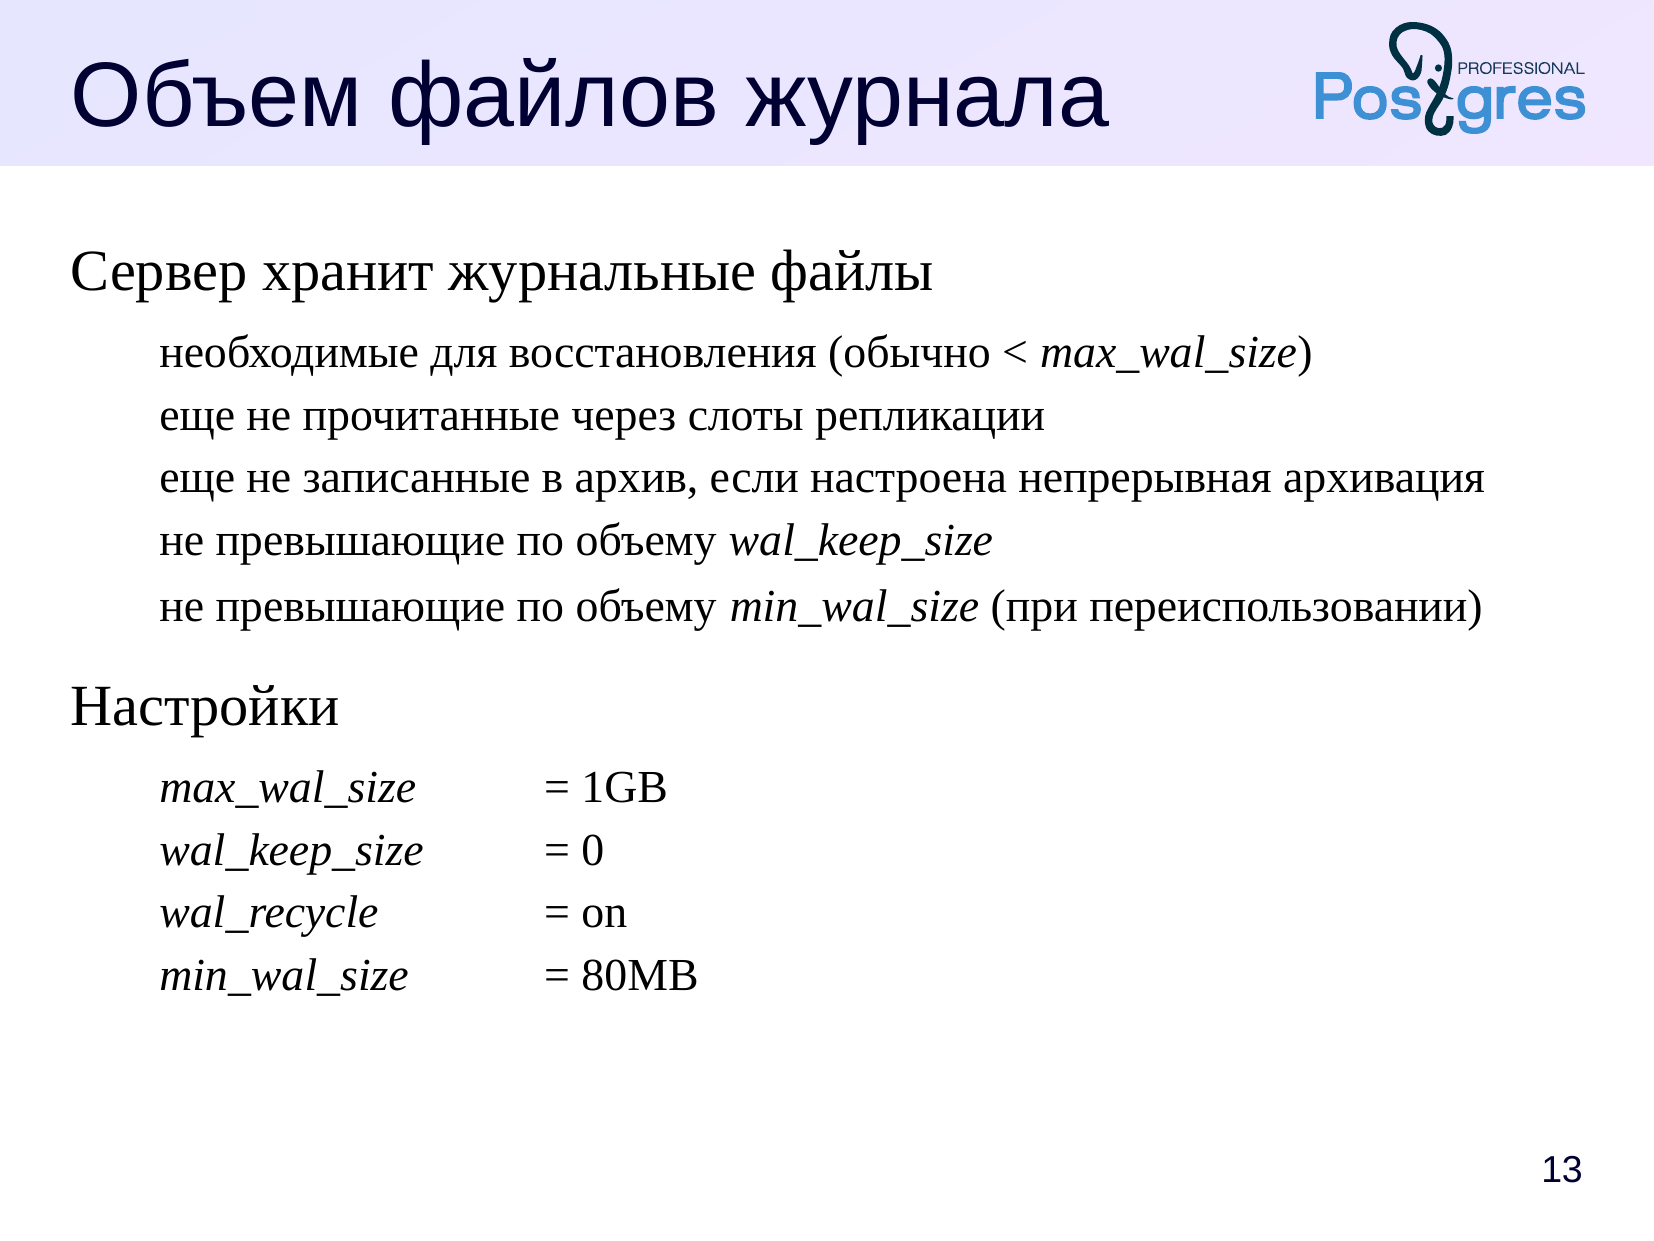

# Объем файлов журнала
Сервер хранит журнальные файлы
необходимые для восстановления (обычно < max_wal_size)
еще не прочитанные через слоты репликации
еще не записанные в архив, если настроена непрерывная архивация
не превышающие по объему wal_keep_size
не превышающие по объему min_wal_size (при переиспользовании)
Настройки
max_wal_size	= 1GB
wal_keep_size	= 0
wal_recycle	= on
min_wal_size	= 80MB